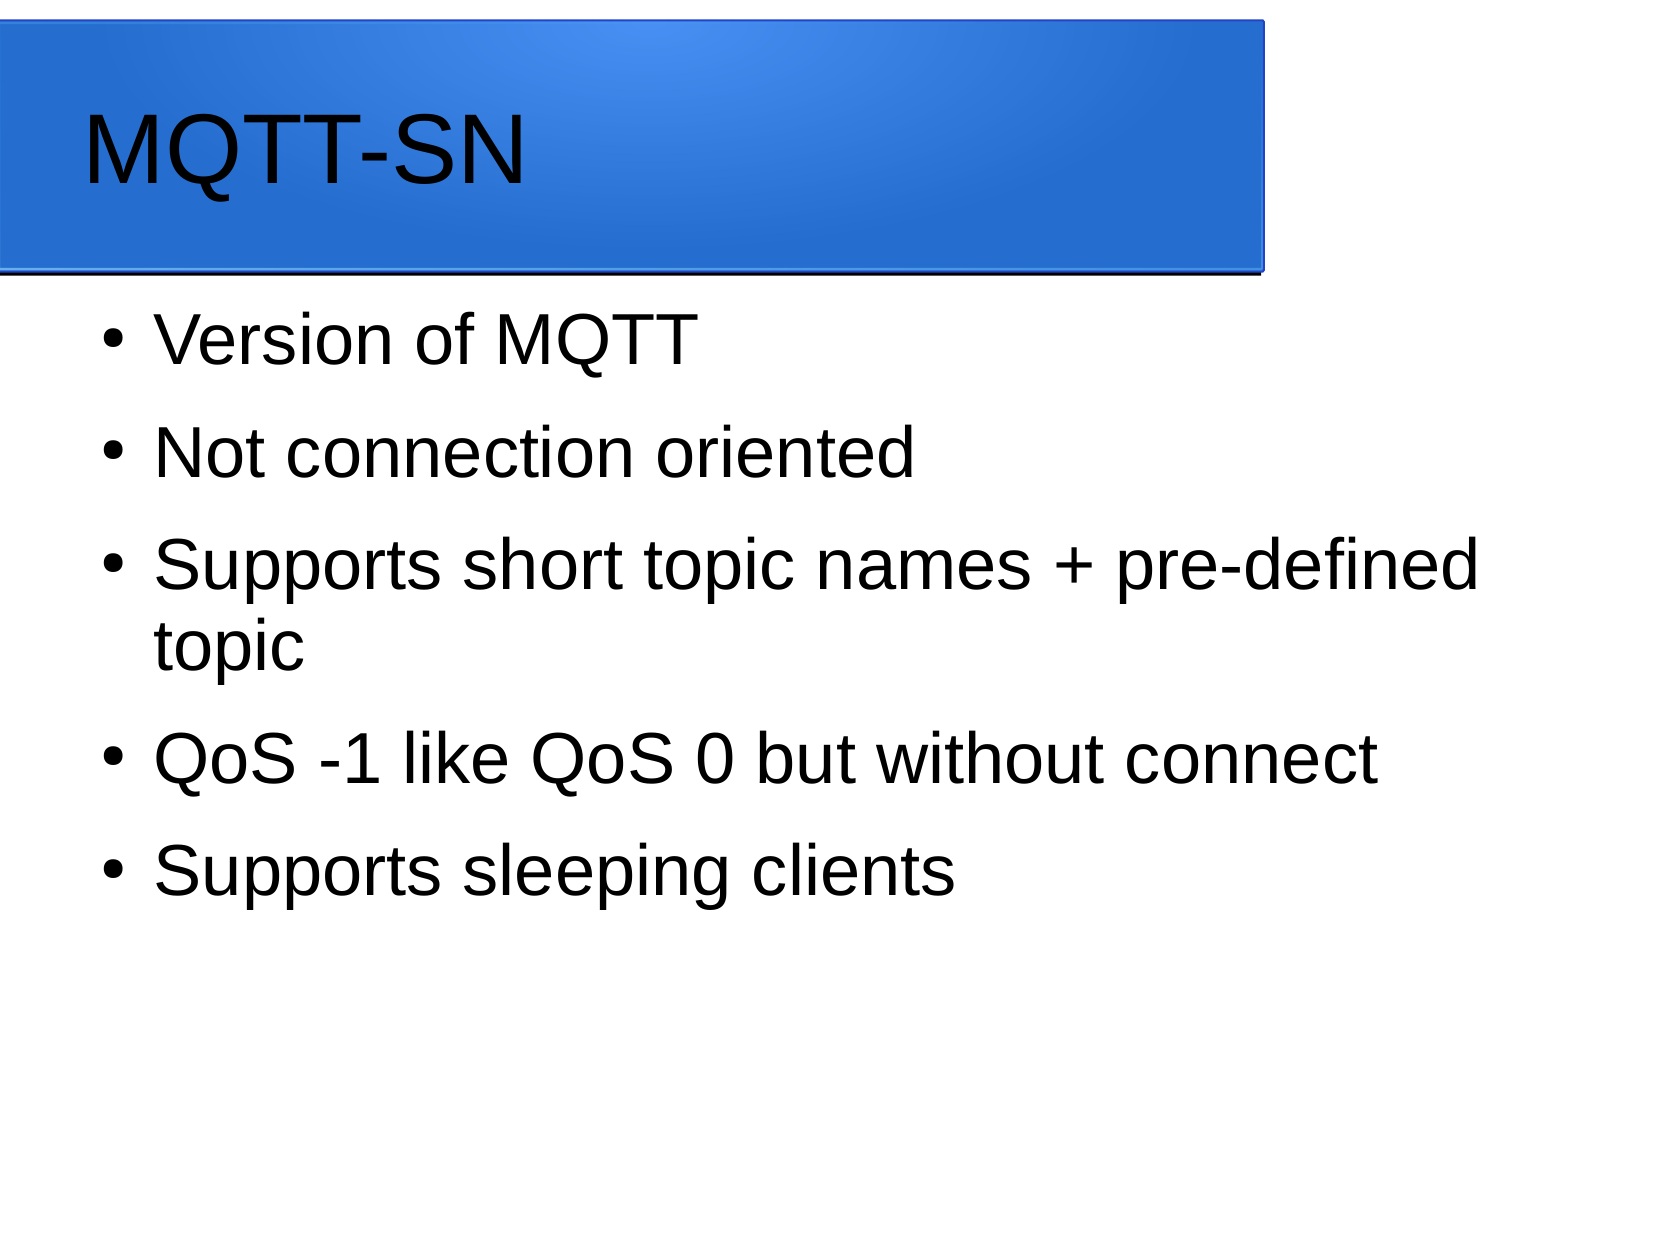

# MQTT-SN
Version of MQTT
Not connection oriented
Supports short topic names + pre-defined topic
QoS -1 like QoS 0 but without connect
Supports sleeping clients